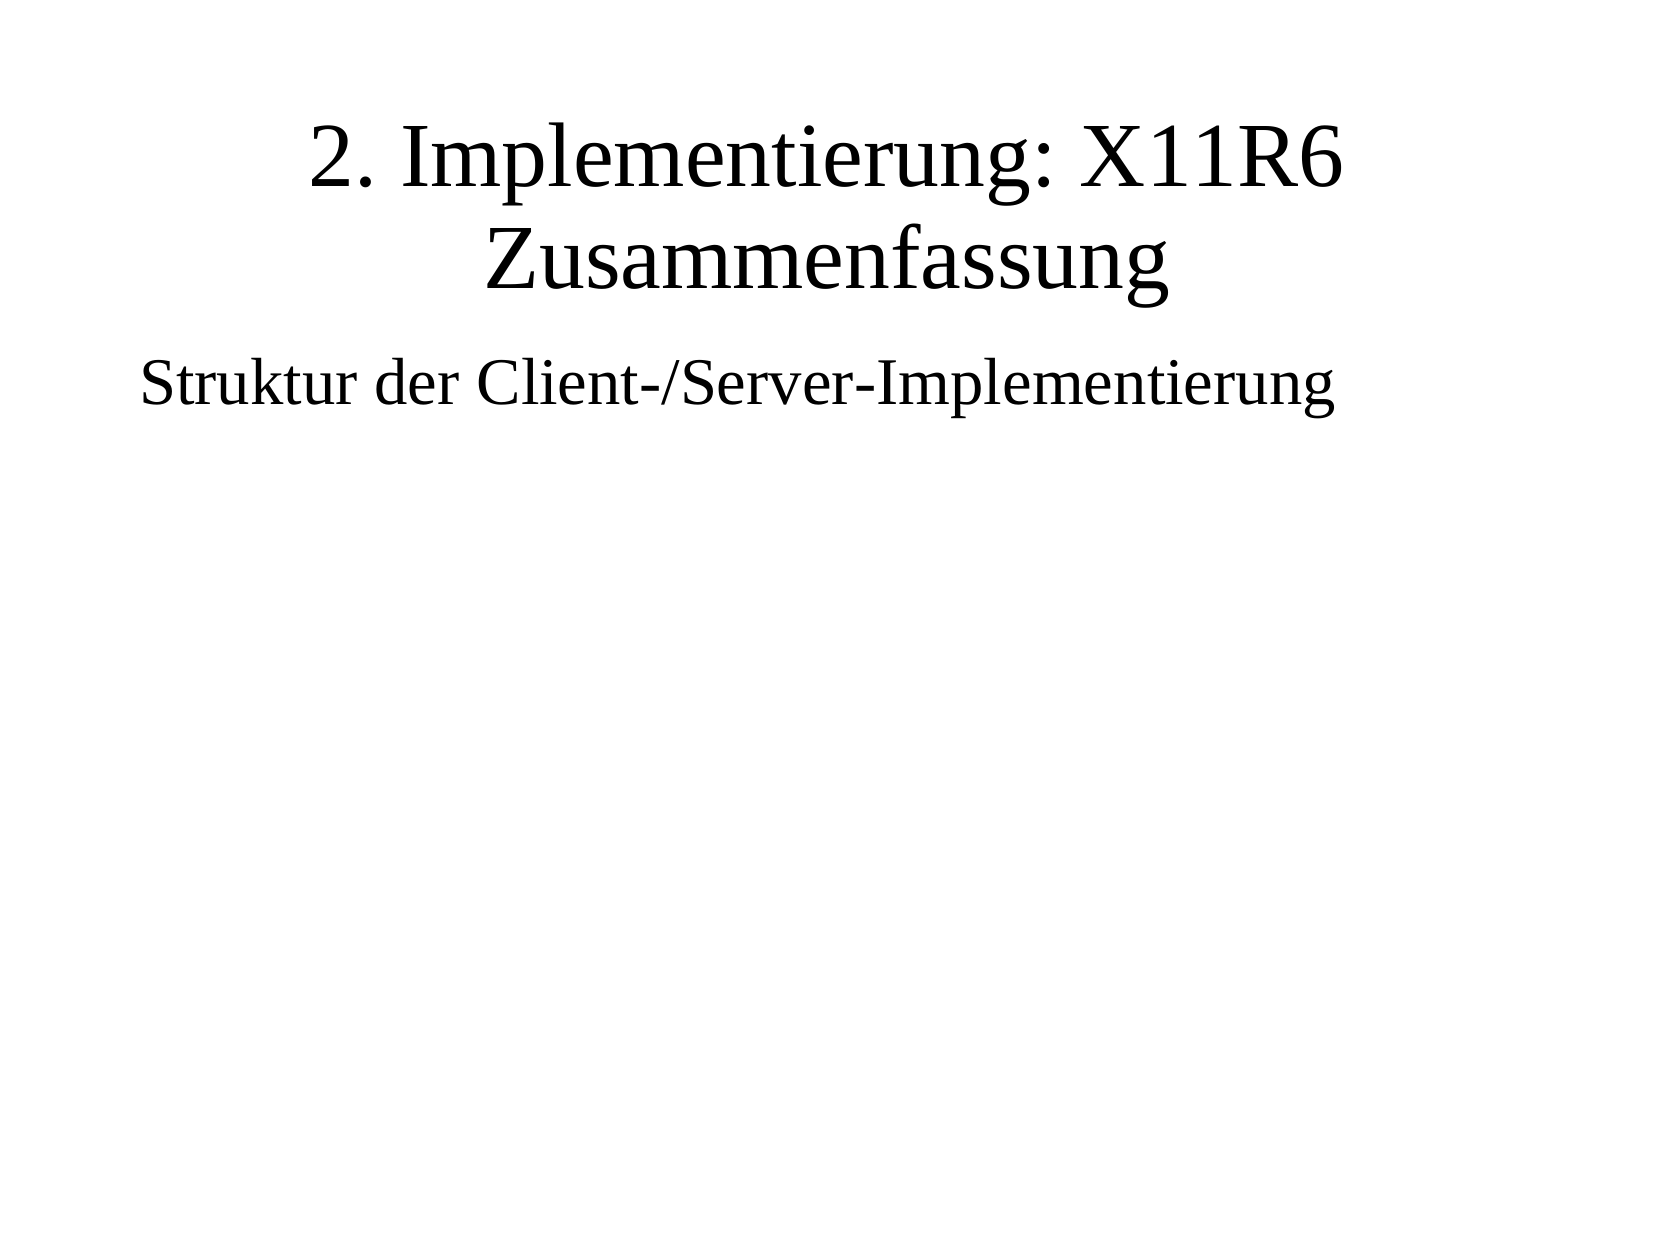

# 2. Implementierung: X11R6 Zusammenfassung
Struktur der Client-/Server-Implementierung